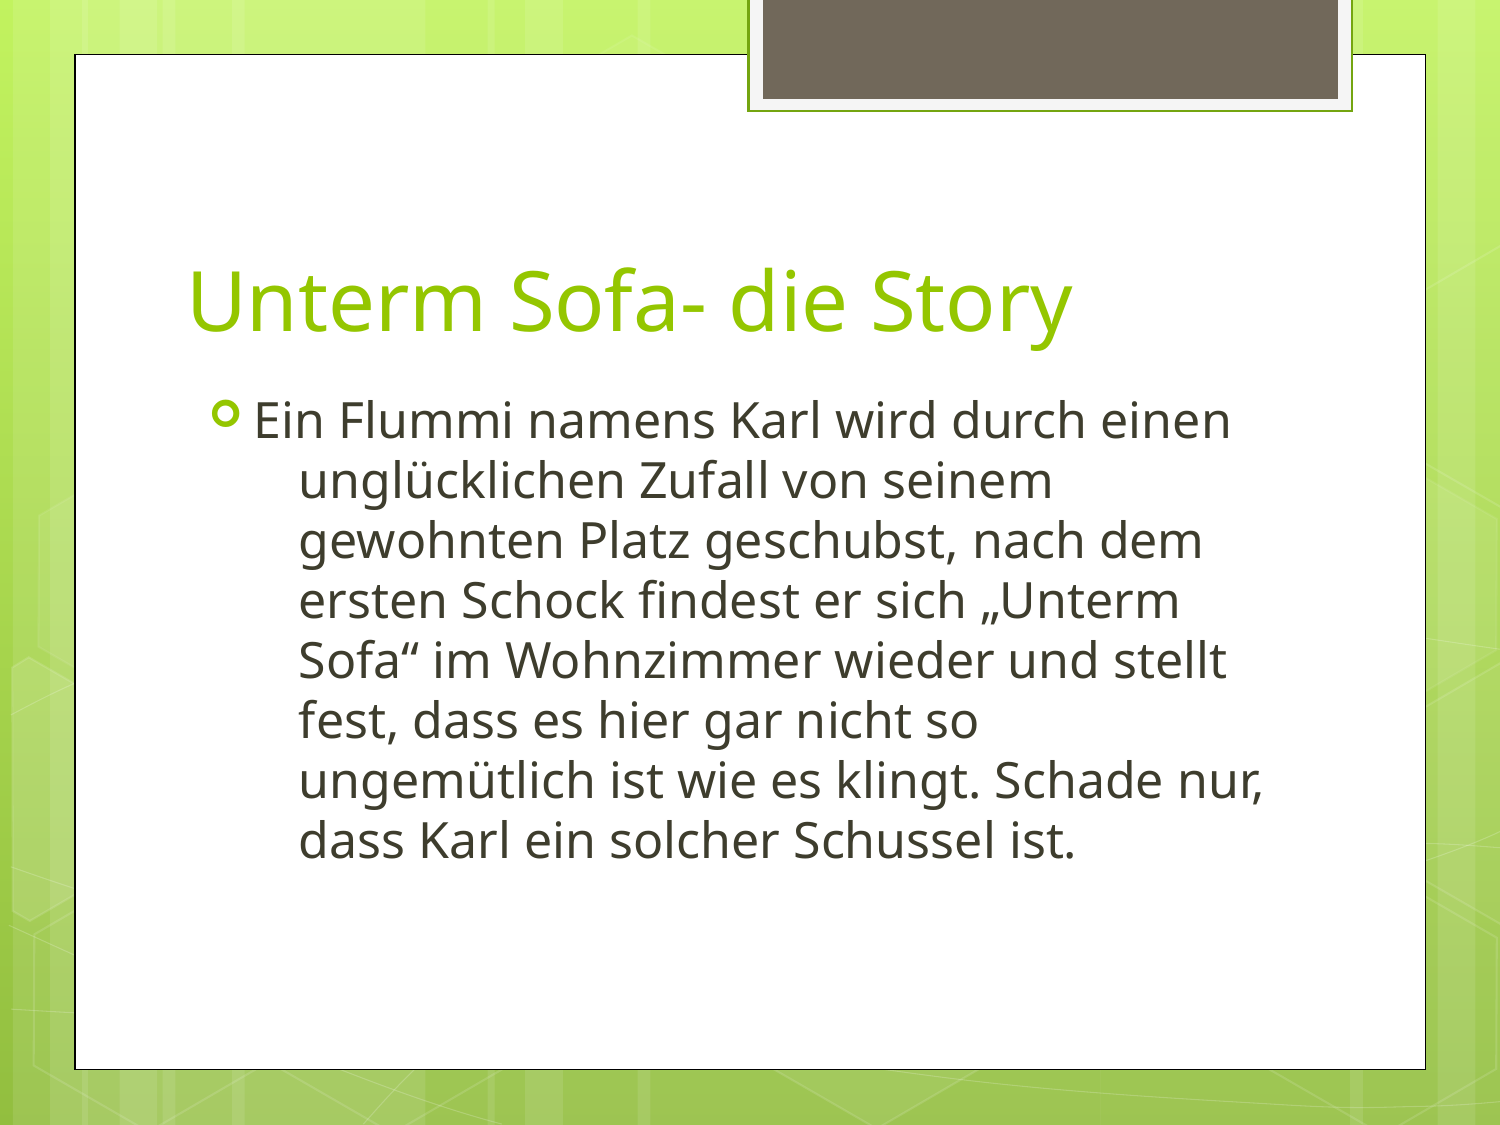

# Unterm Sofa- die Story
Ein Flummi namens Karl wird durch einen unglücklichen Zufall von seinem gewohnten Platz geschubst, nach dem ersten Schock findest er sich „Unterm Sofa“ im Wohnzimmer wieder und stellt fest, dass es hier gar nicht so ungemütlich ist wie es klingt. Schade nur, dass Karl ein solcher Schussel ist.